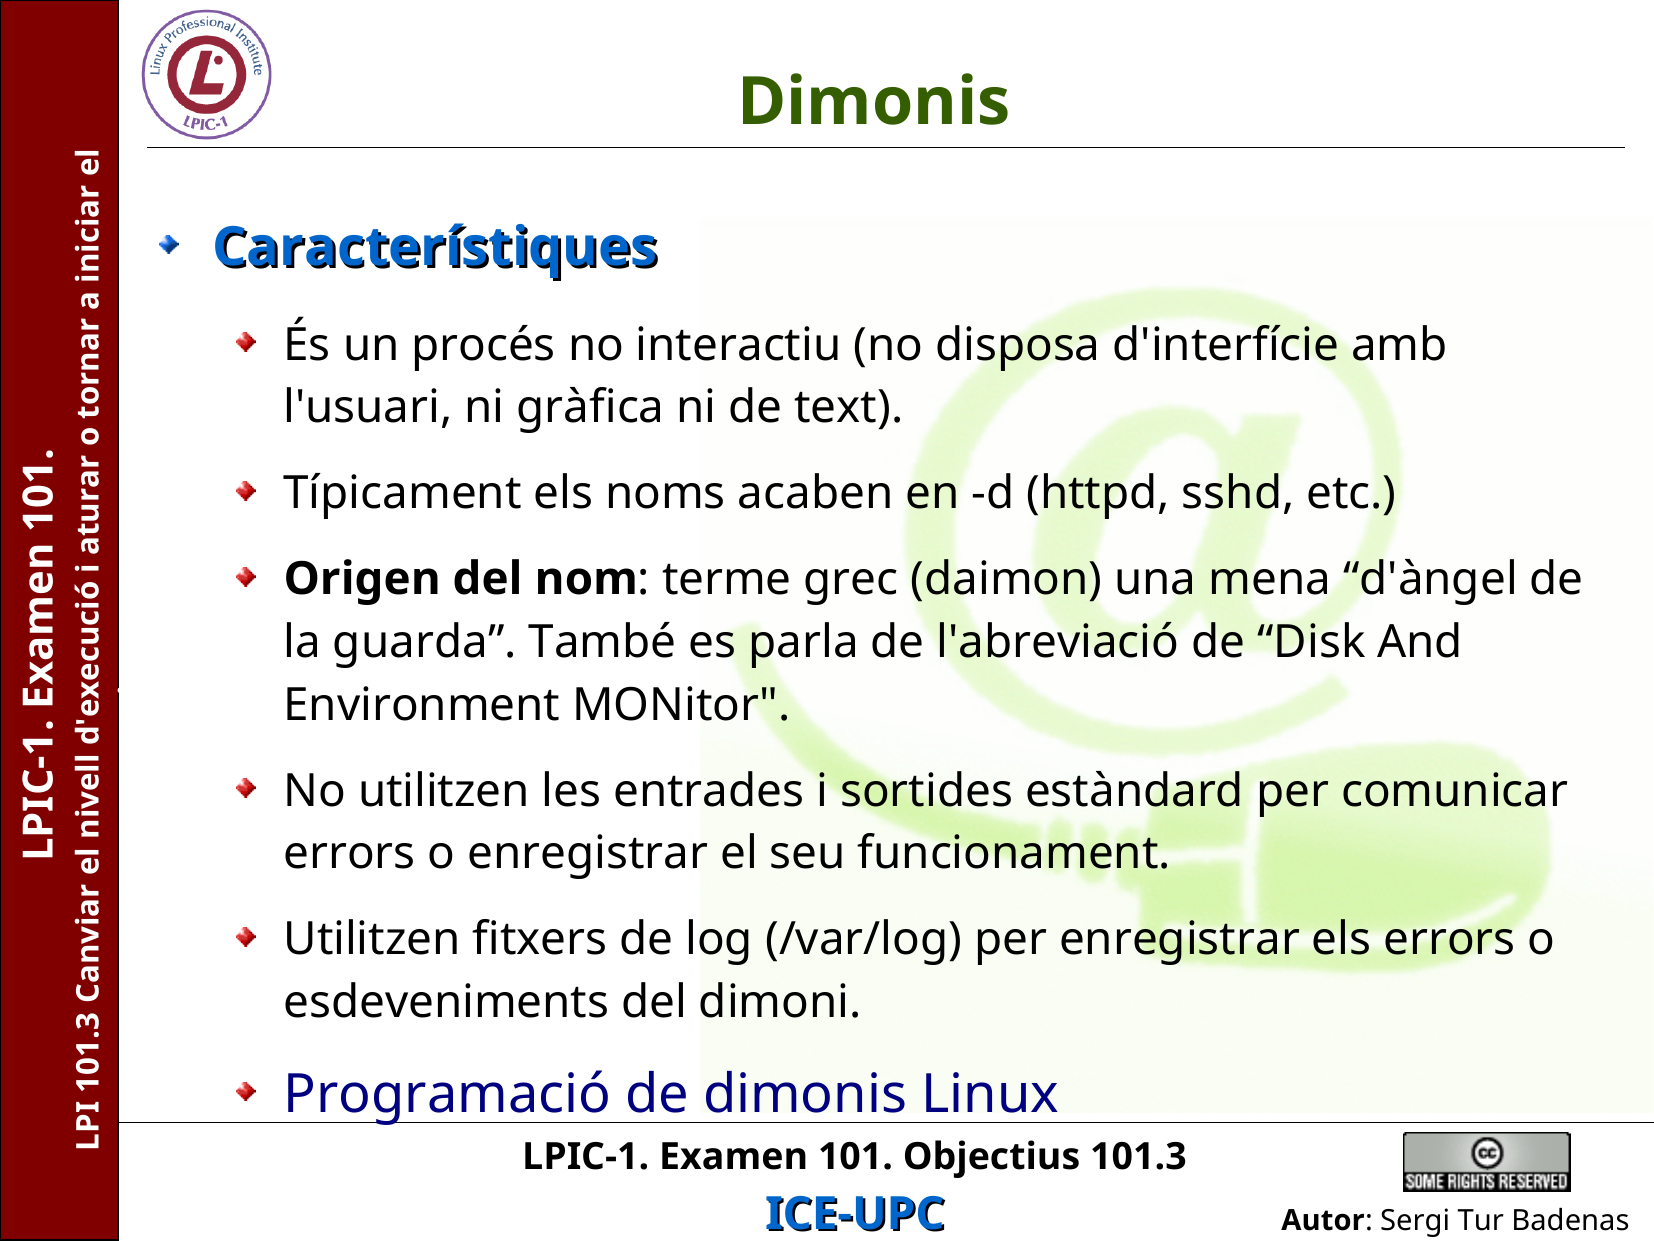

# Dimonis
Característiques
És un procés no interactiu (no disposa d'interfície amb l'usuari, ni gràfica ni de text).
Típicament els noms acaben en -d (httpd, sshd, etc.)
Origen del nom: terme grec (daimon) una mena “d'àngel de la guarda”. També es parla de l'abreviació de “Disk And Environment MONitor".
No utilitzen les entrades i sortides estàndard per comunicar errors o enregistrar el seu funcionament.
Utilitzen fitxers de log (/var/log) per enregistrar els errors o esdeveniments del dimoni.
Programació de dimonis Linux